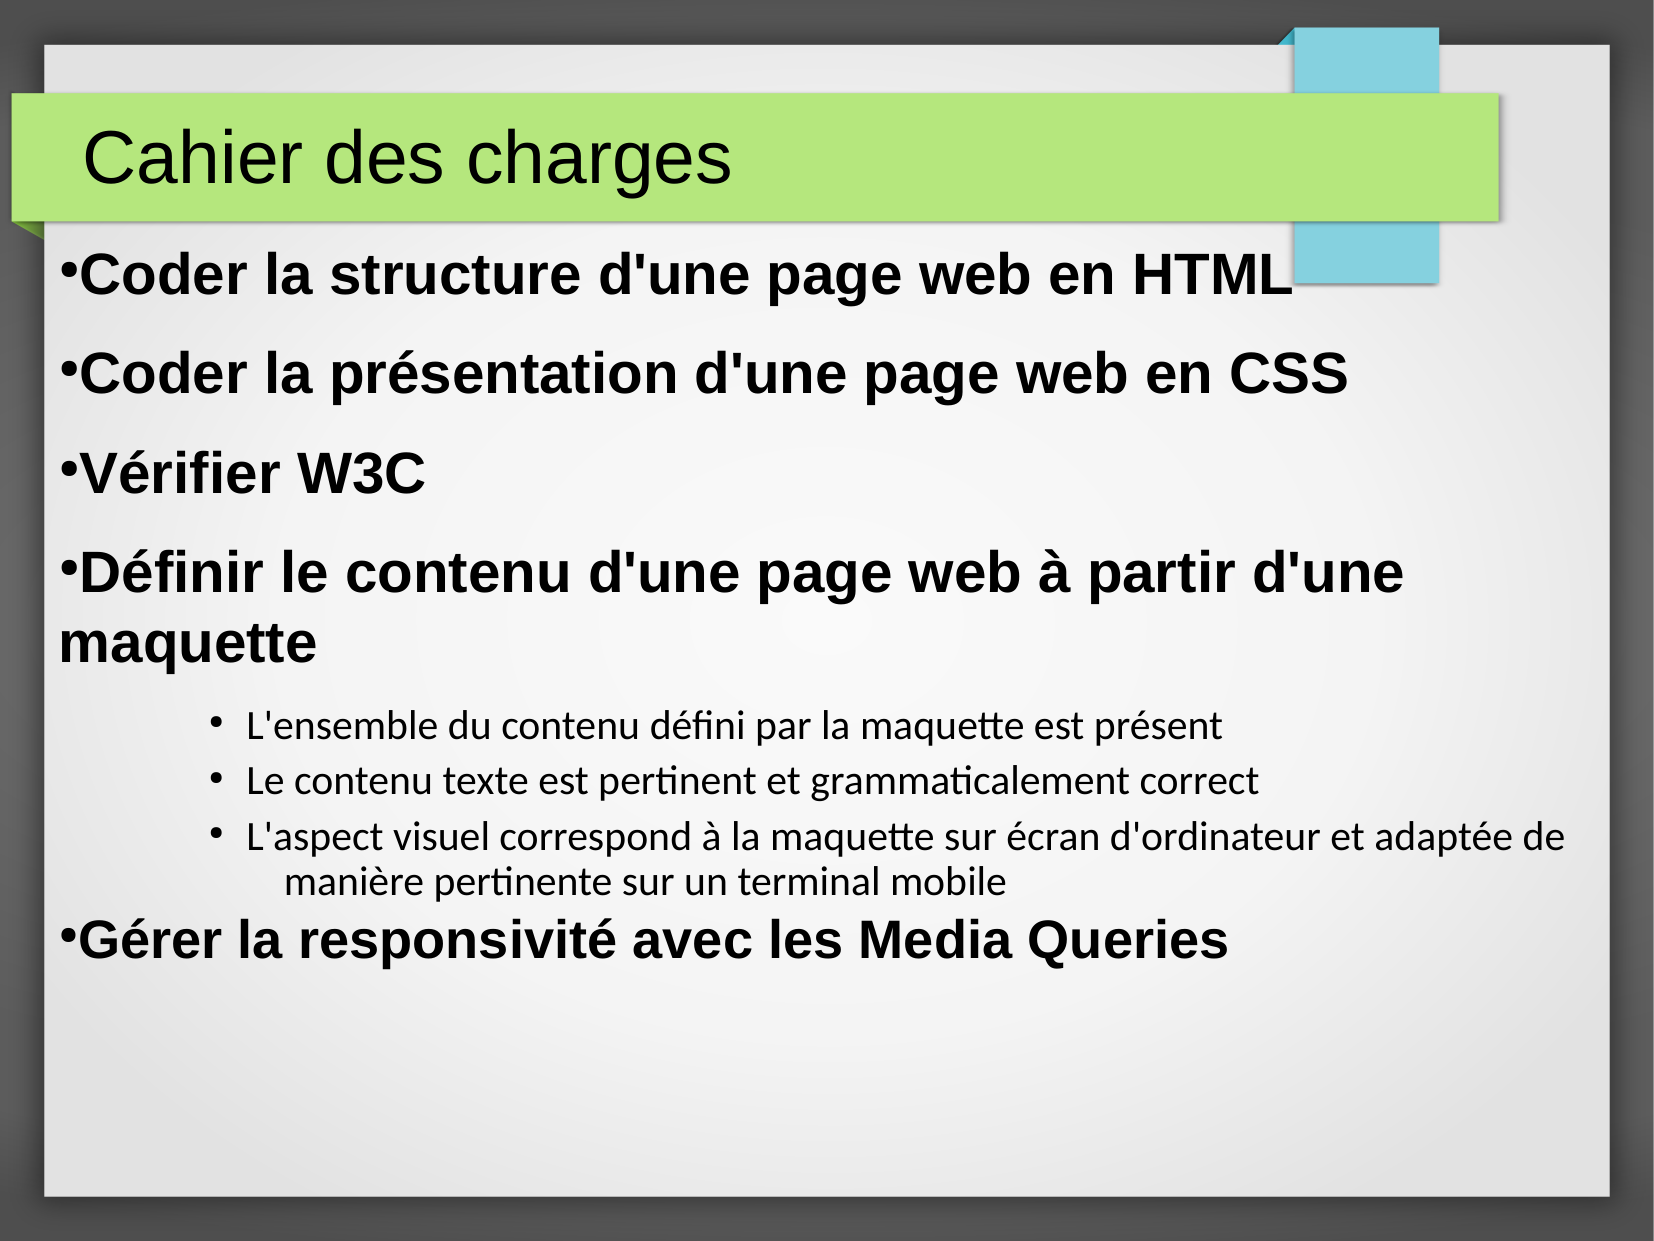

# Cahier des charges
Coder la structure d'une page web en HTML
Coder la présentation d'une page web en CSS
Vérifier W3C
Définir le contenu d'une page web à partir d'une maquette
L'ensemble du contenu défini par la maquette est présent
Le contenu texte est pertinent et grammaticalement correct
L'aspect visuel correspond à la maquette sur écran d'ordinateur et adaptée de manière pertinente sur un terminal mobile
Gérer la responsivité avec les Media Queries